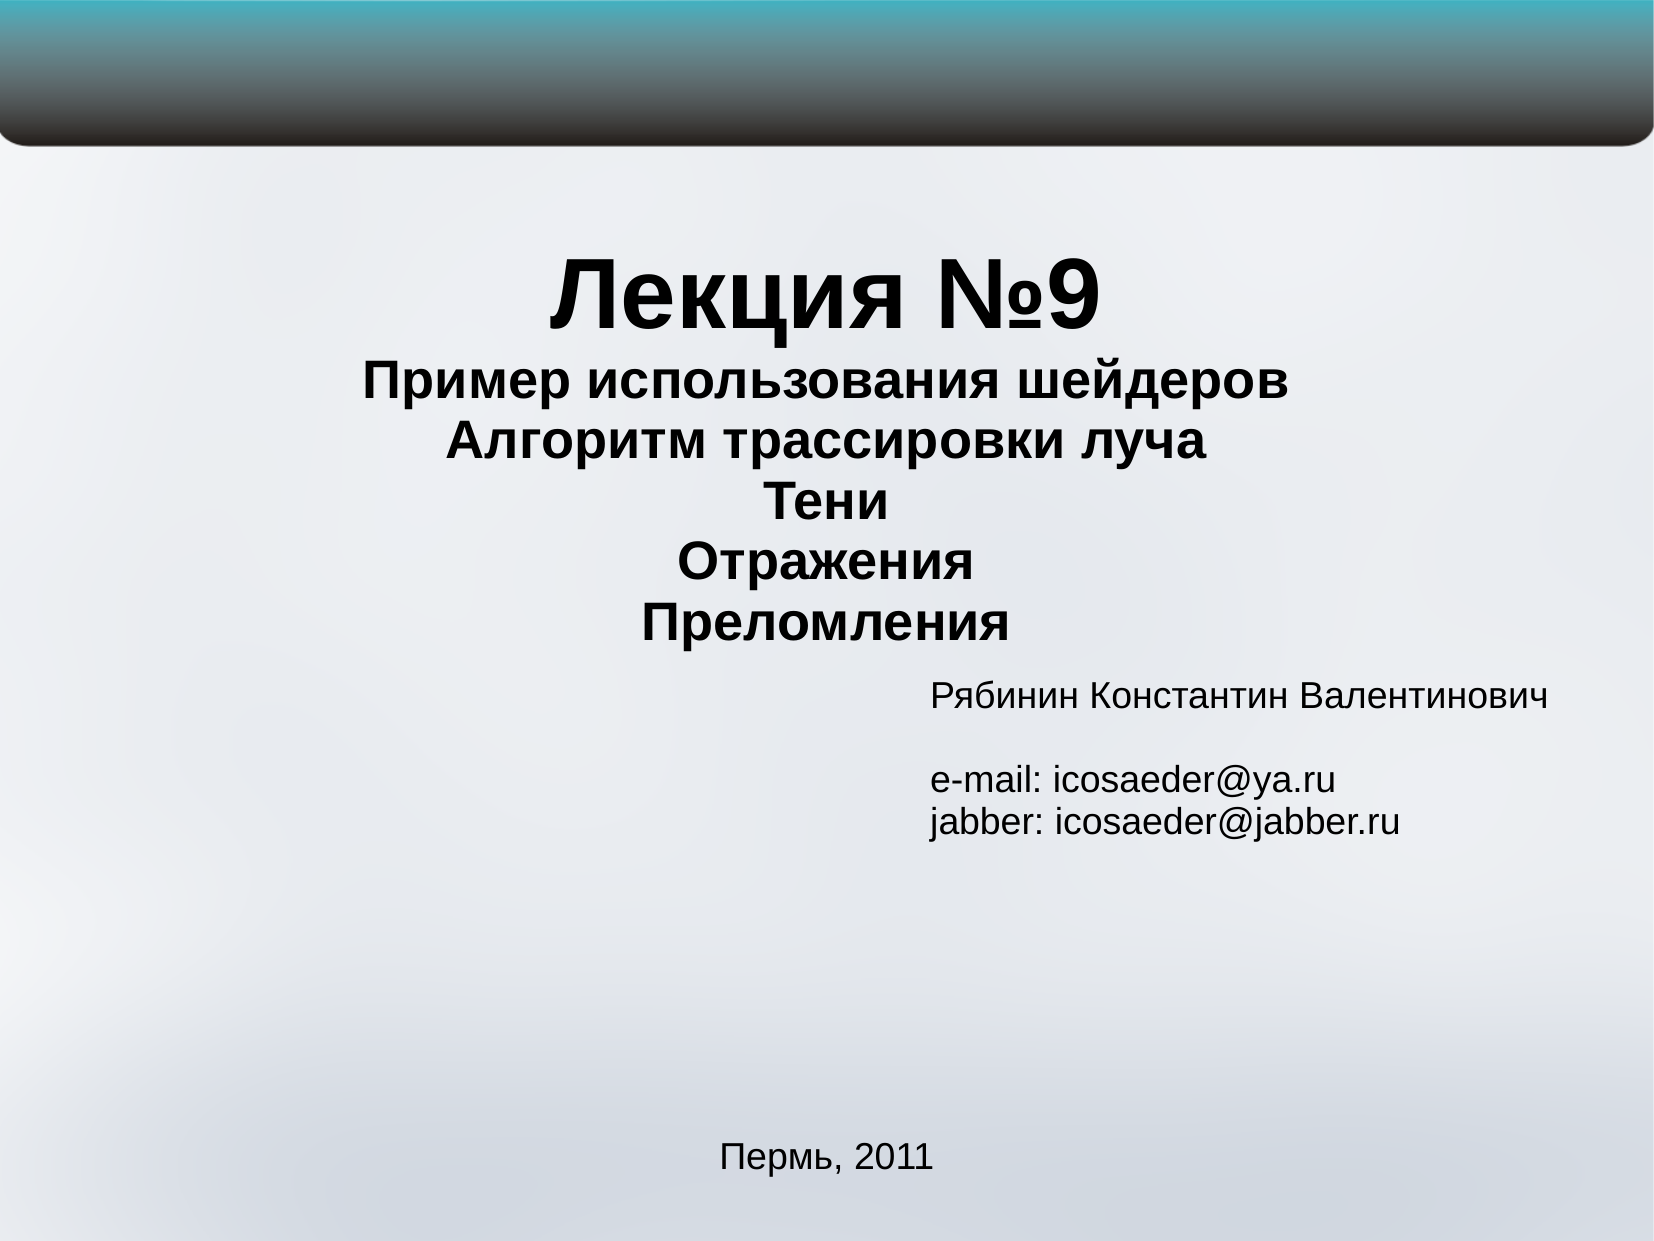

Лекция №9
Пример использования шейдеров
Алгоритм трассировки луча
Тени
Отражения
Преломления
Рябинин Константин Валентинович
e-mail: icosaeder@ya.ru
jabber: icosaeder@jabber.ru
Пермь, 2011